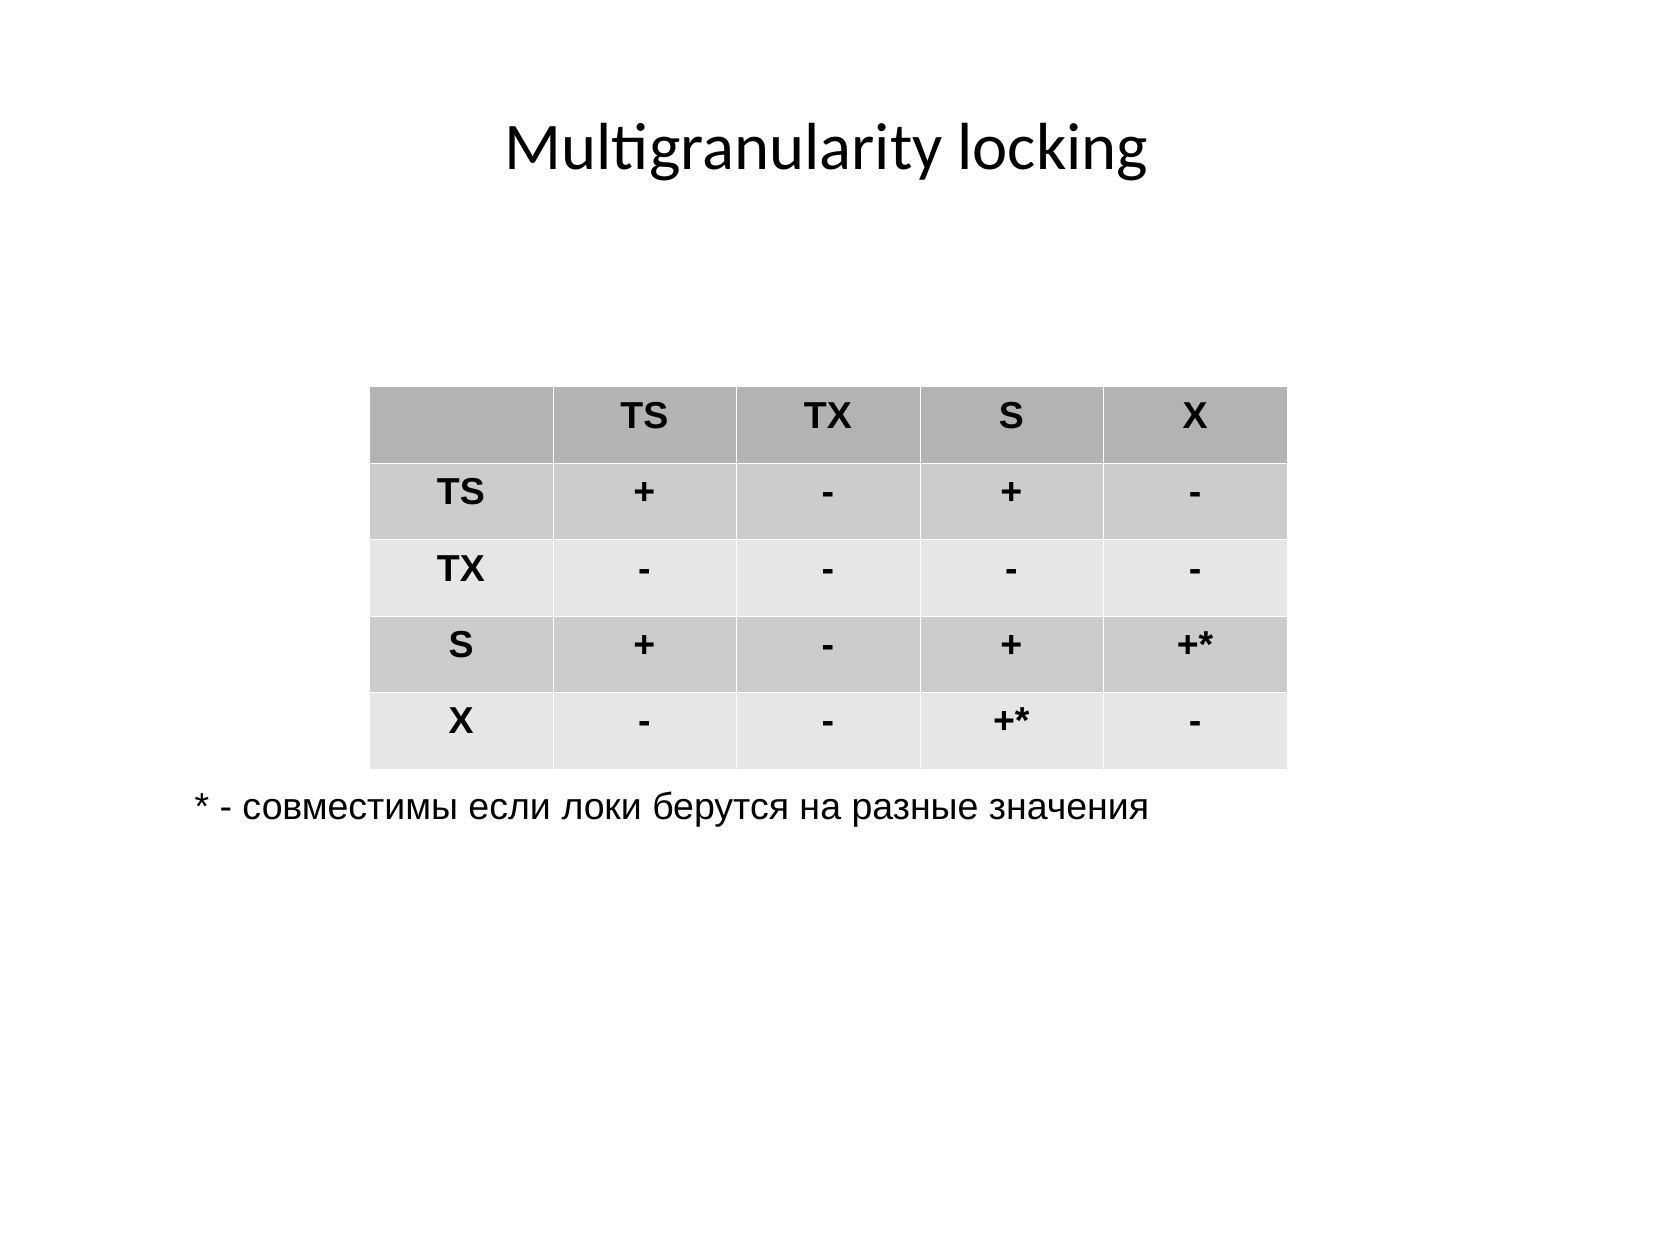

# Multigranularity locking
| | TS | TX | S | X |
| --- | --- | --- | --- | --- |
| TS | + | - | + | - |
| TX | - | - | - | - |
| S | + | - | + | +\* |
| X | - | - | +\* | - |
* - совместимы если локи берутся на разные значения